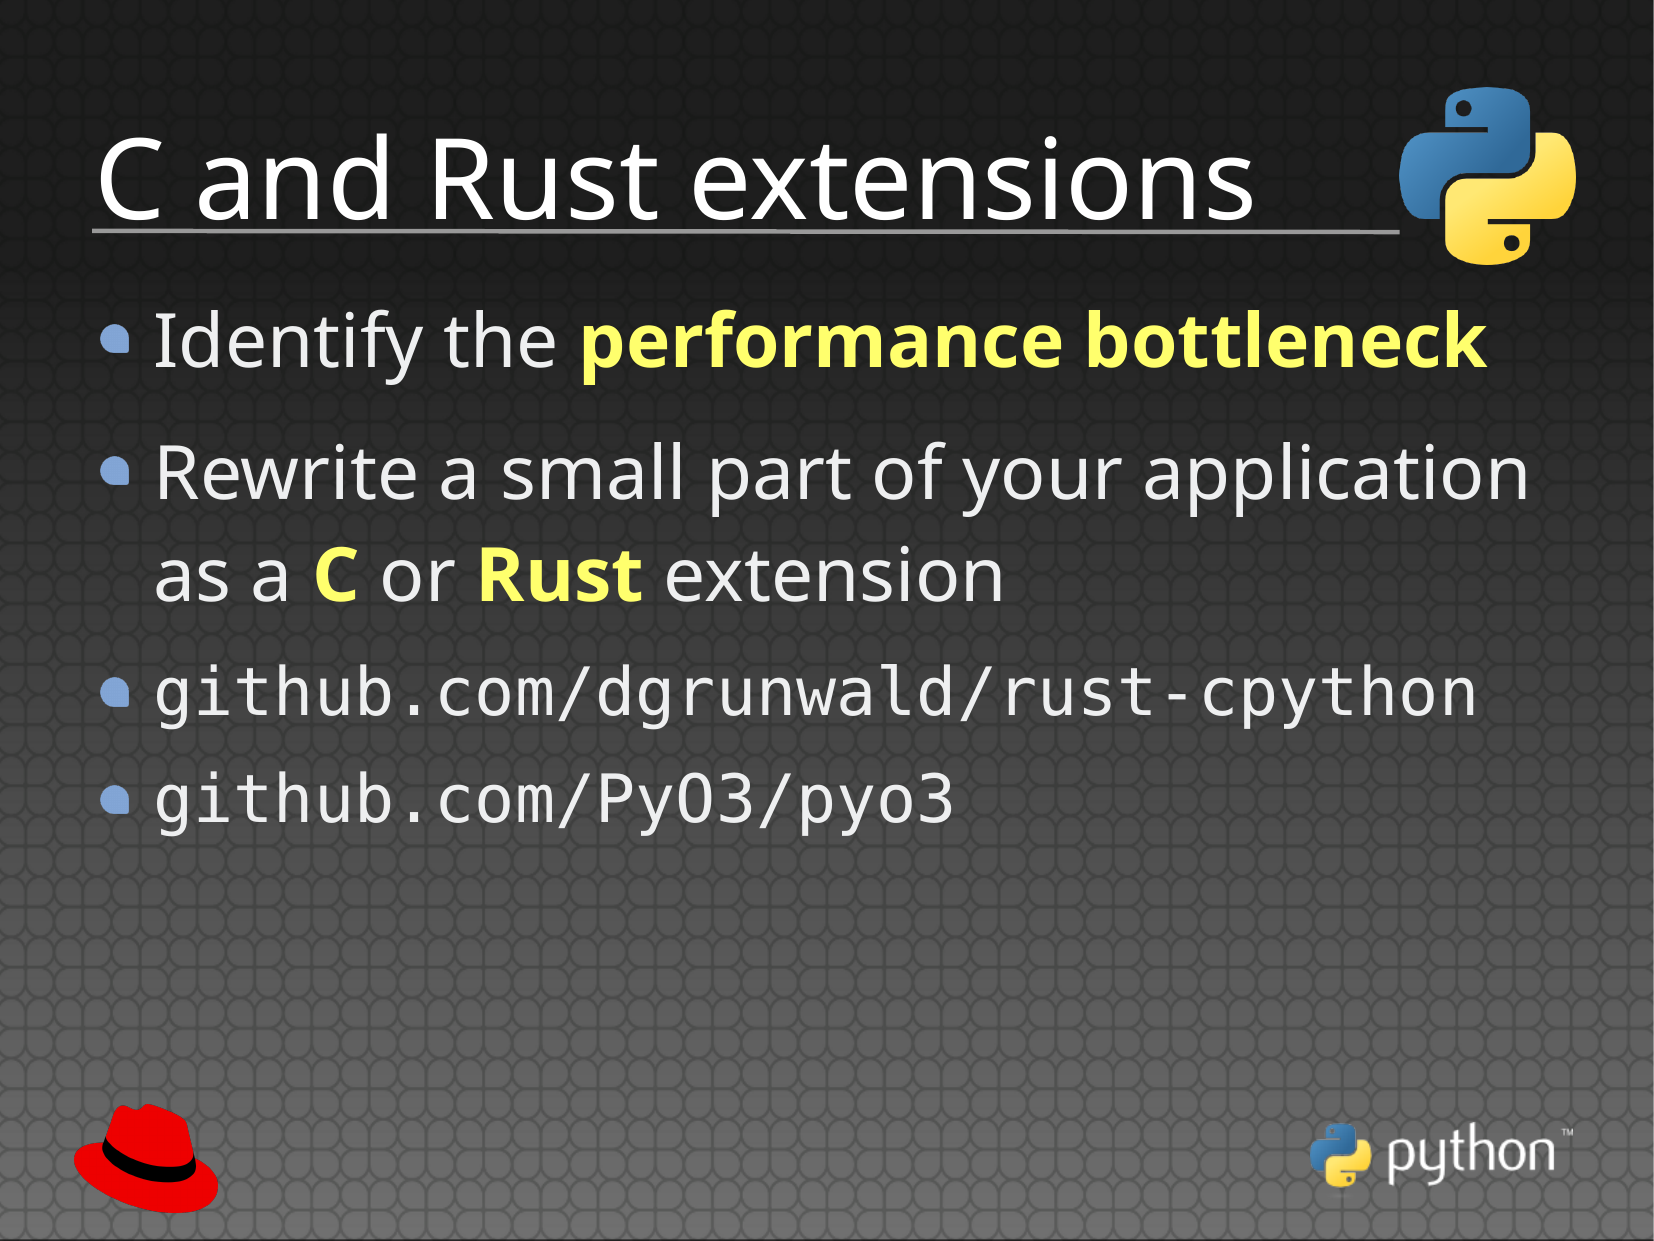

C and Rust extensions
# Identify the performance bottleneck
Rewrite a small part of your application as a C or Rust extension
github.com/dgrunwald/rust-cpython
github.com/PyO3/pyo3